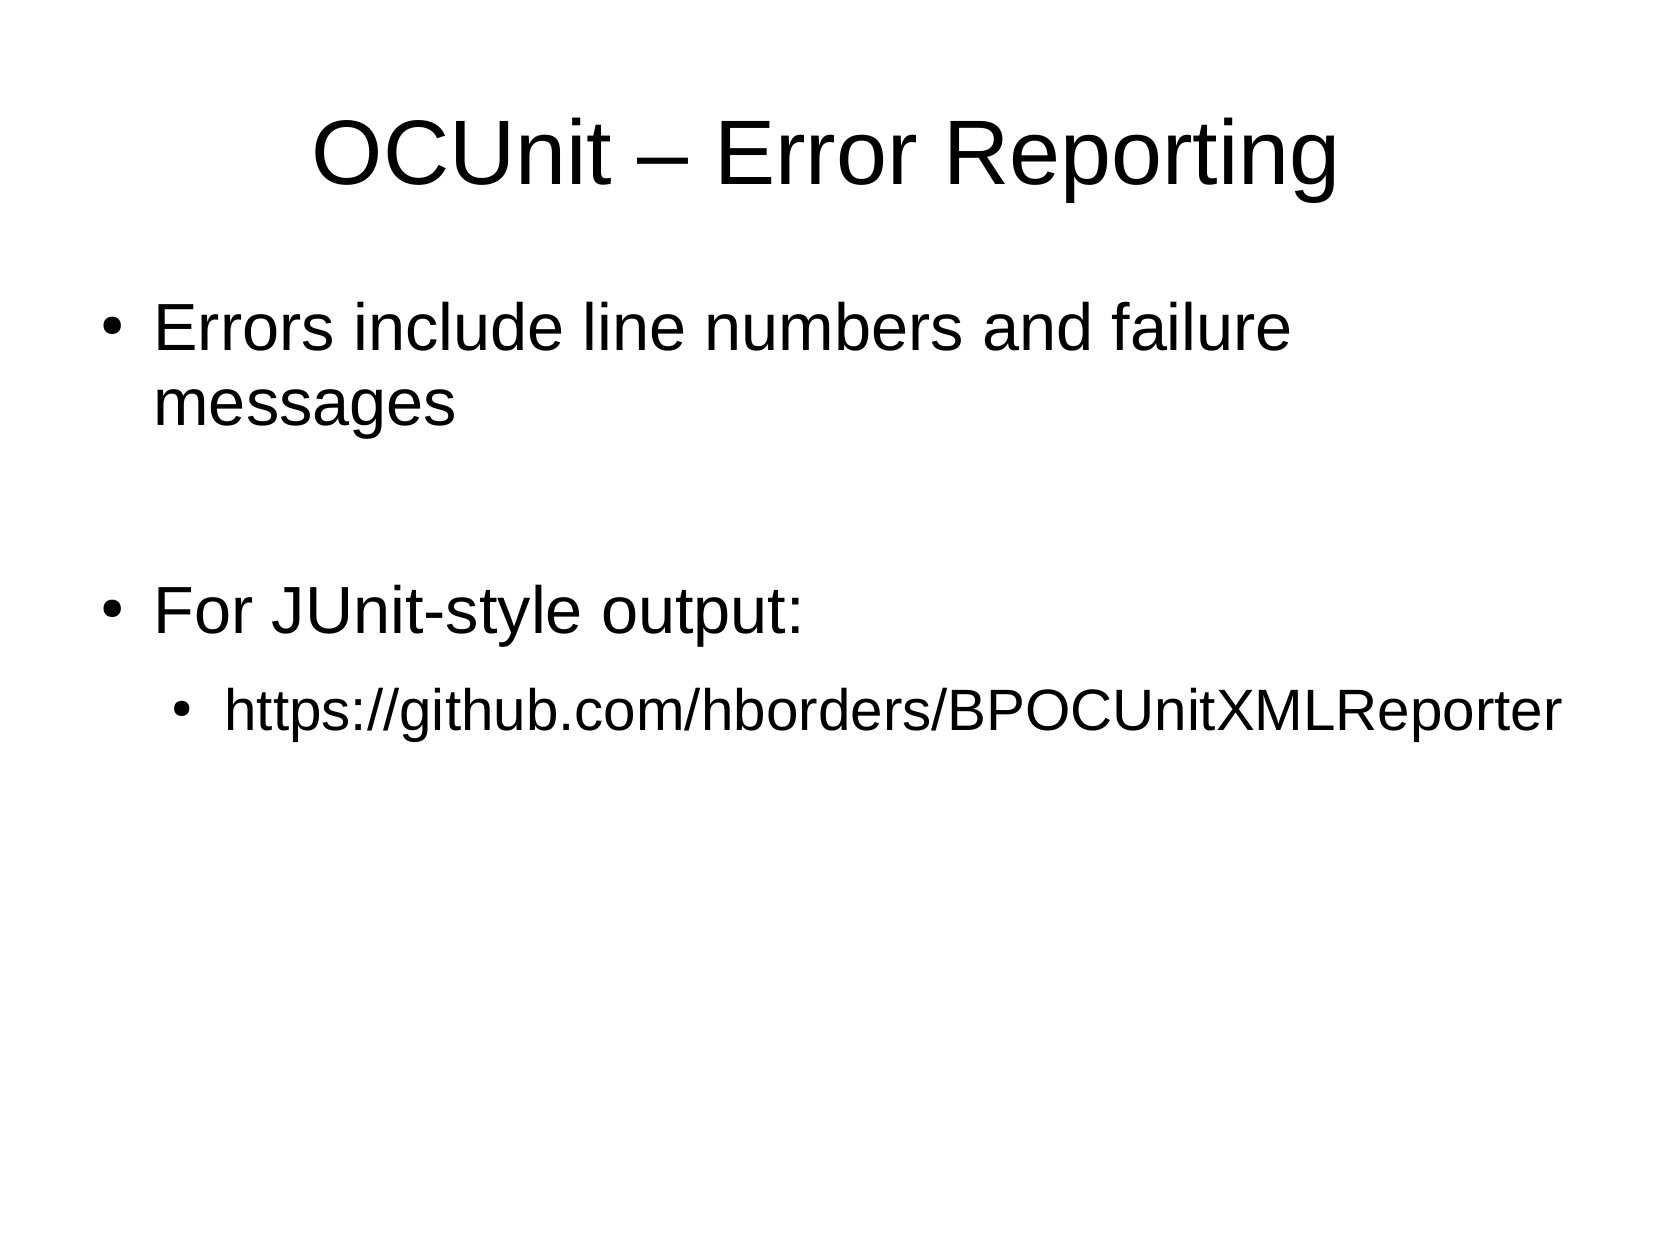

# OCUnit – Error Reporting
Errors include line numbers and failure messages
For JUnit-style output:
https://github.com/hborders/BPOCUnitXMLReporter